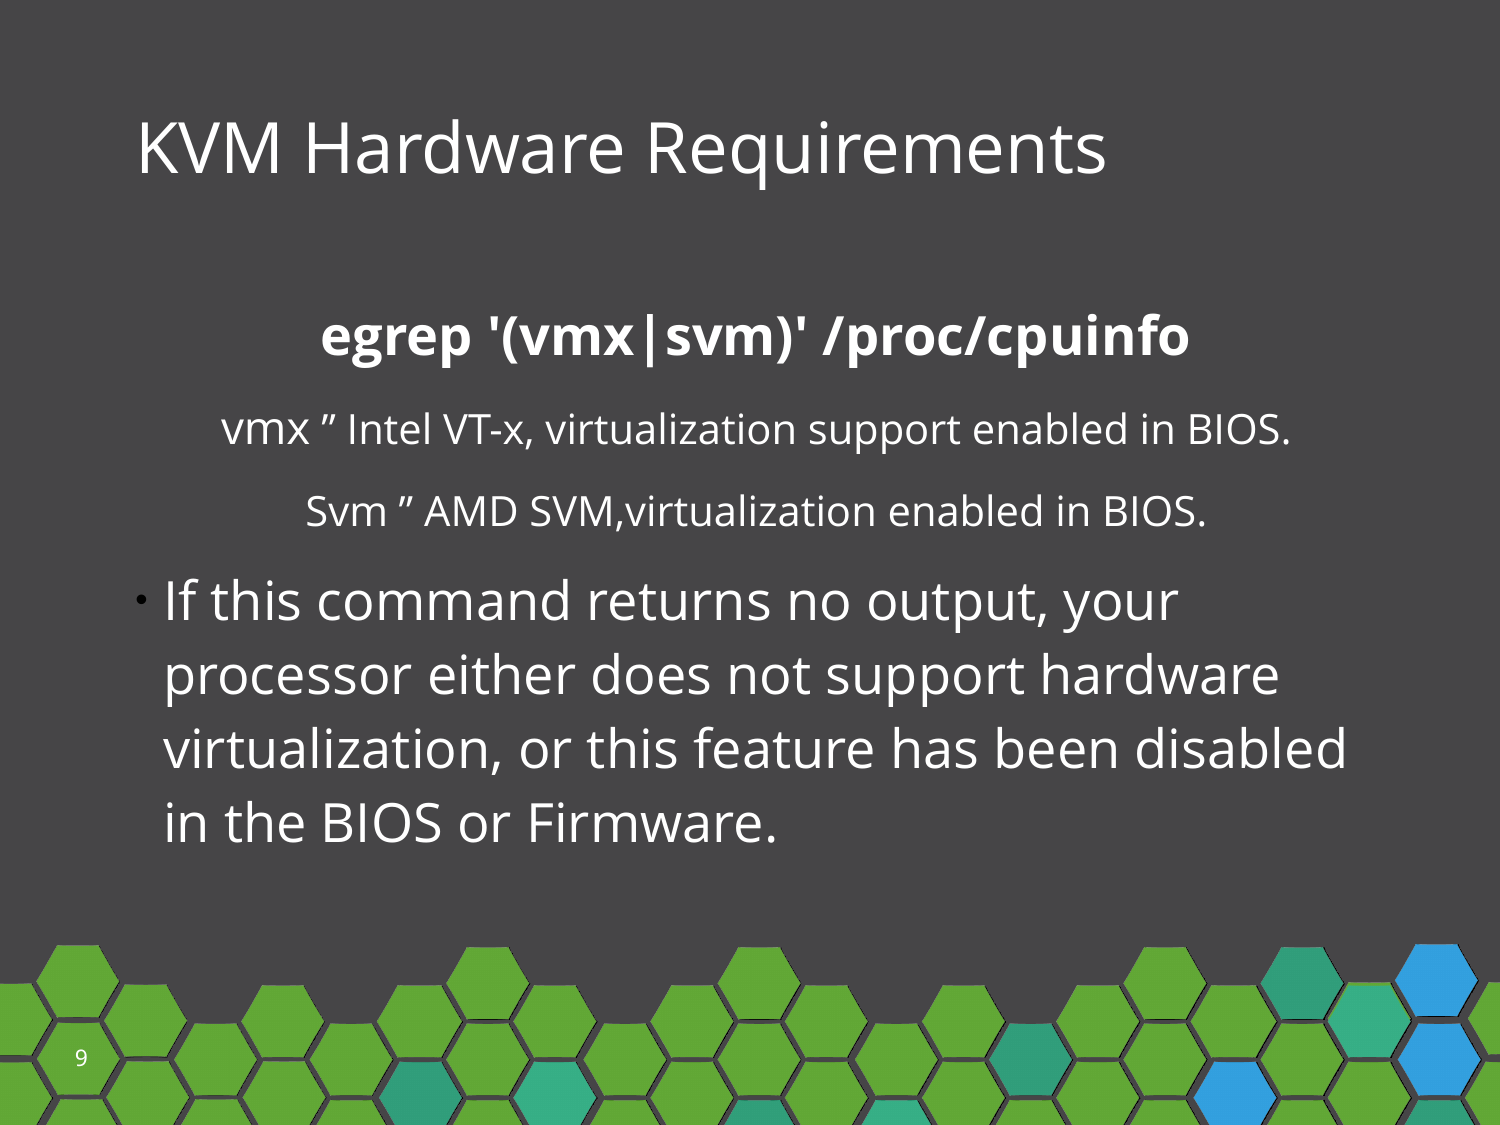

# KVM Hardware Requirements
egrep '(vmx|svm)' /proc/cpuinfo
vmx ” Intel VT-x, virtualization support enabled in BIOS.
Svm ” AMD SVM,virtualization enabled in BIOS.
If this command returns no output, your processor either does not support hardware virtualization, or this feature has been disabled in the BIOS or Firmware.